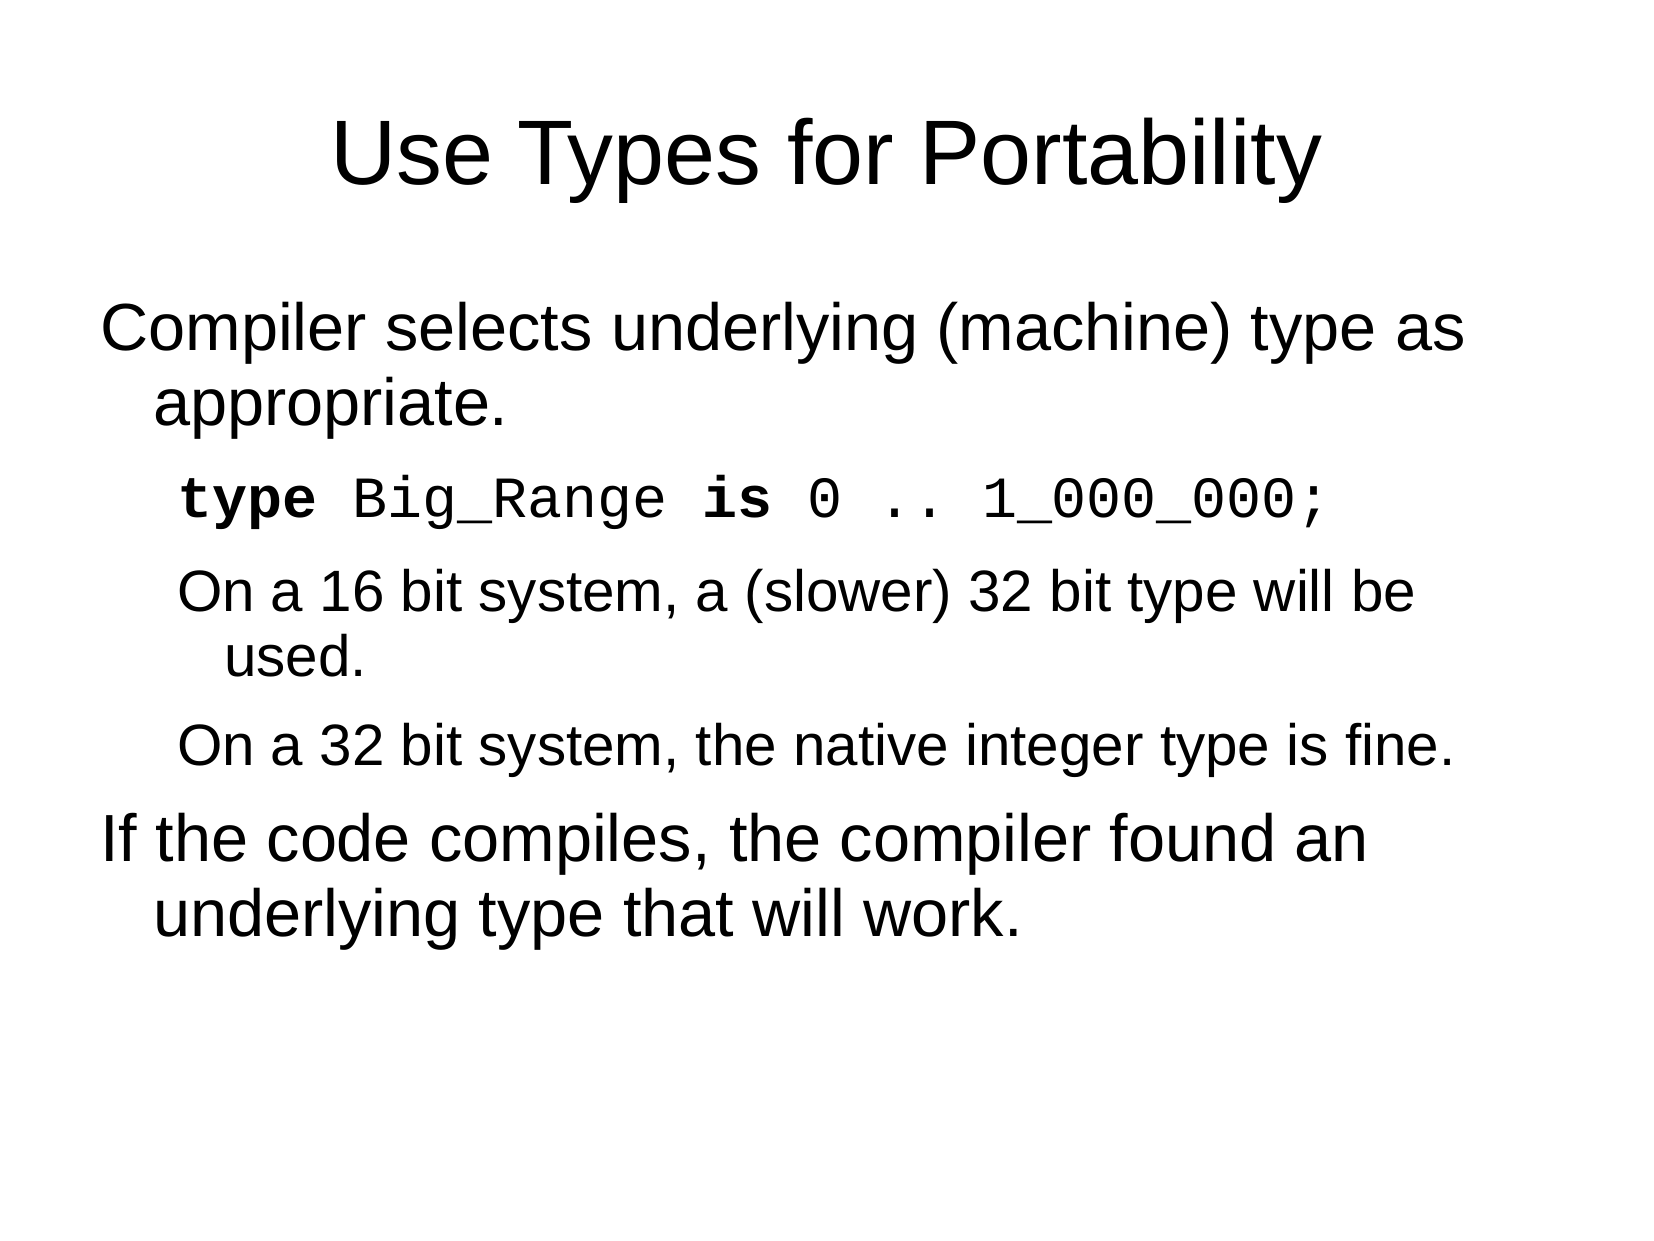

# Use Types for Portability
Compiler selects underlying (machine) type as appropriate.
type Big_Range is 0 .. 1_000_000;
On a 16 bit system, a (slower) 32 bit type will be used.
On a 32 bit system, the native integer type is fine.
If the code compiles, the compiler found an underlying type that will work.